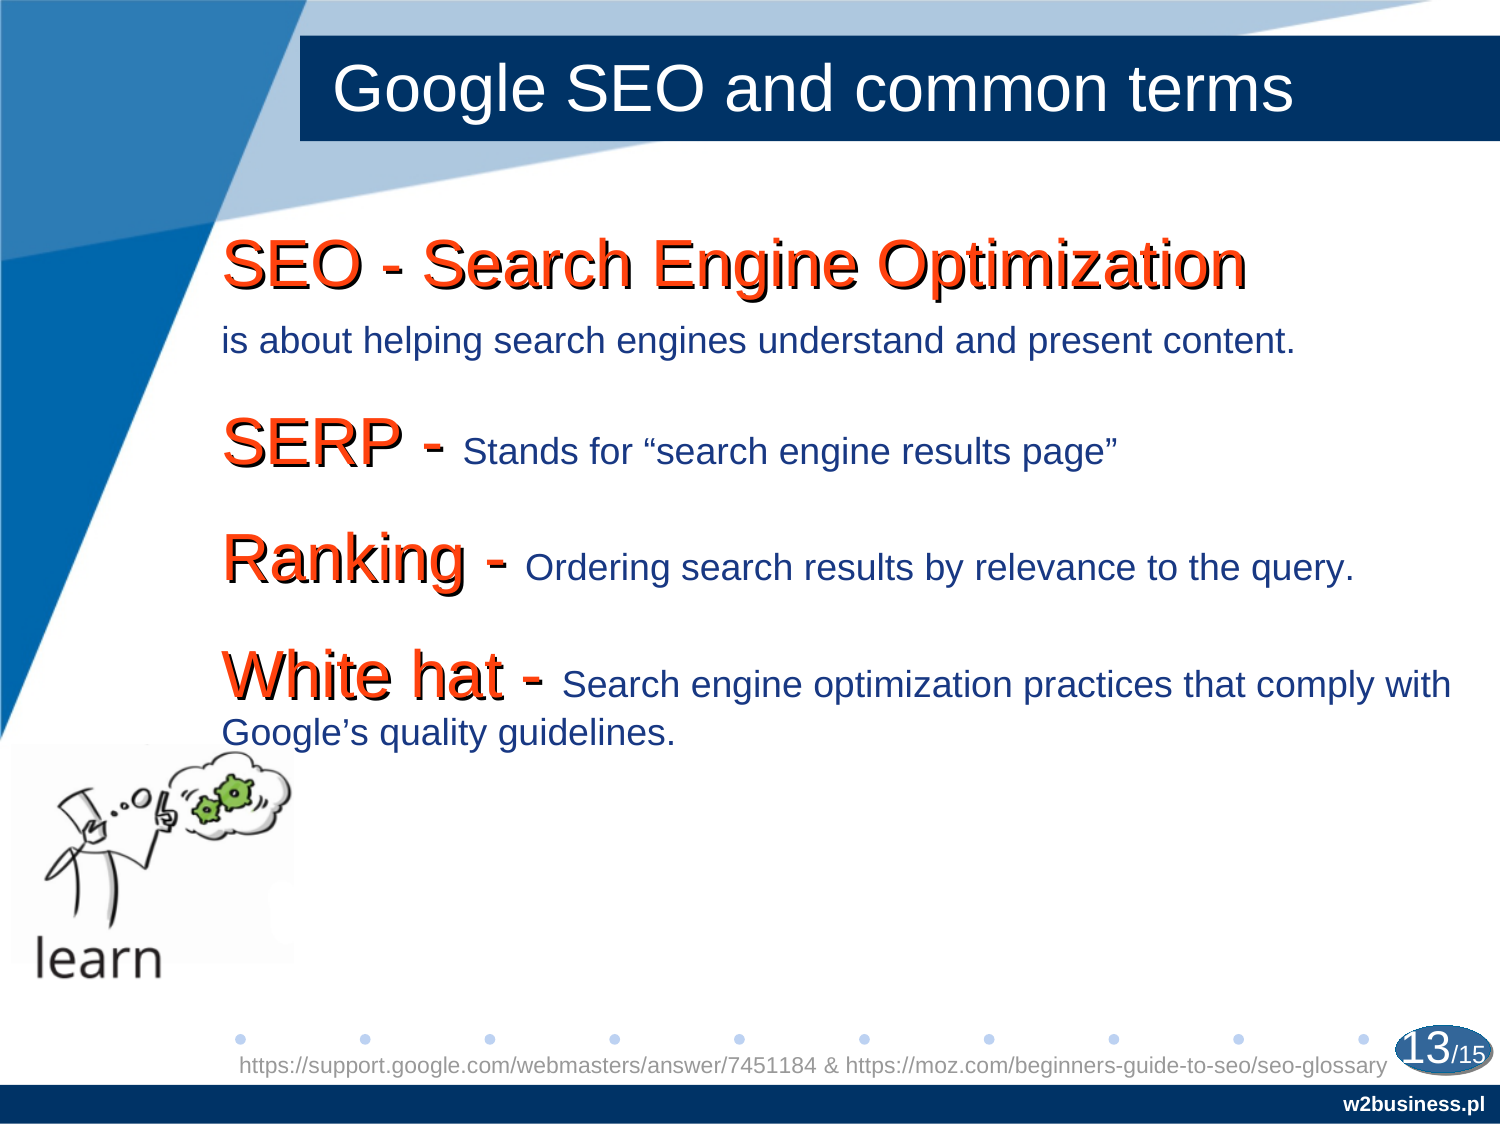

# Google SEO and common terms
SEO - Search Engine Optimization
is about helping search engines understand and present content.
SERP - Stands for “search engine results page”
Ranking - Ordering search results by relevance to the query.
White hat - Search engine optimization practices that comply with Google’s quality guidelines.
https://support.google.com/webmasters/answer/7451184 & https://moz.com/beginners-guide-to-seo/seo-glossary